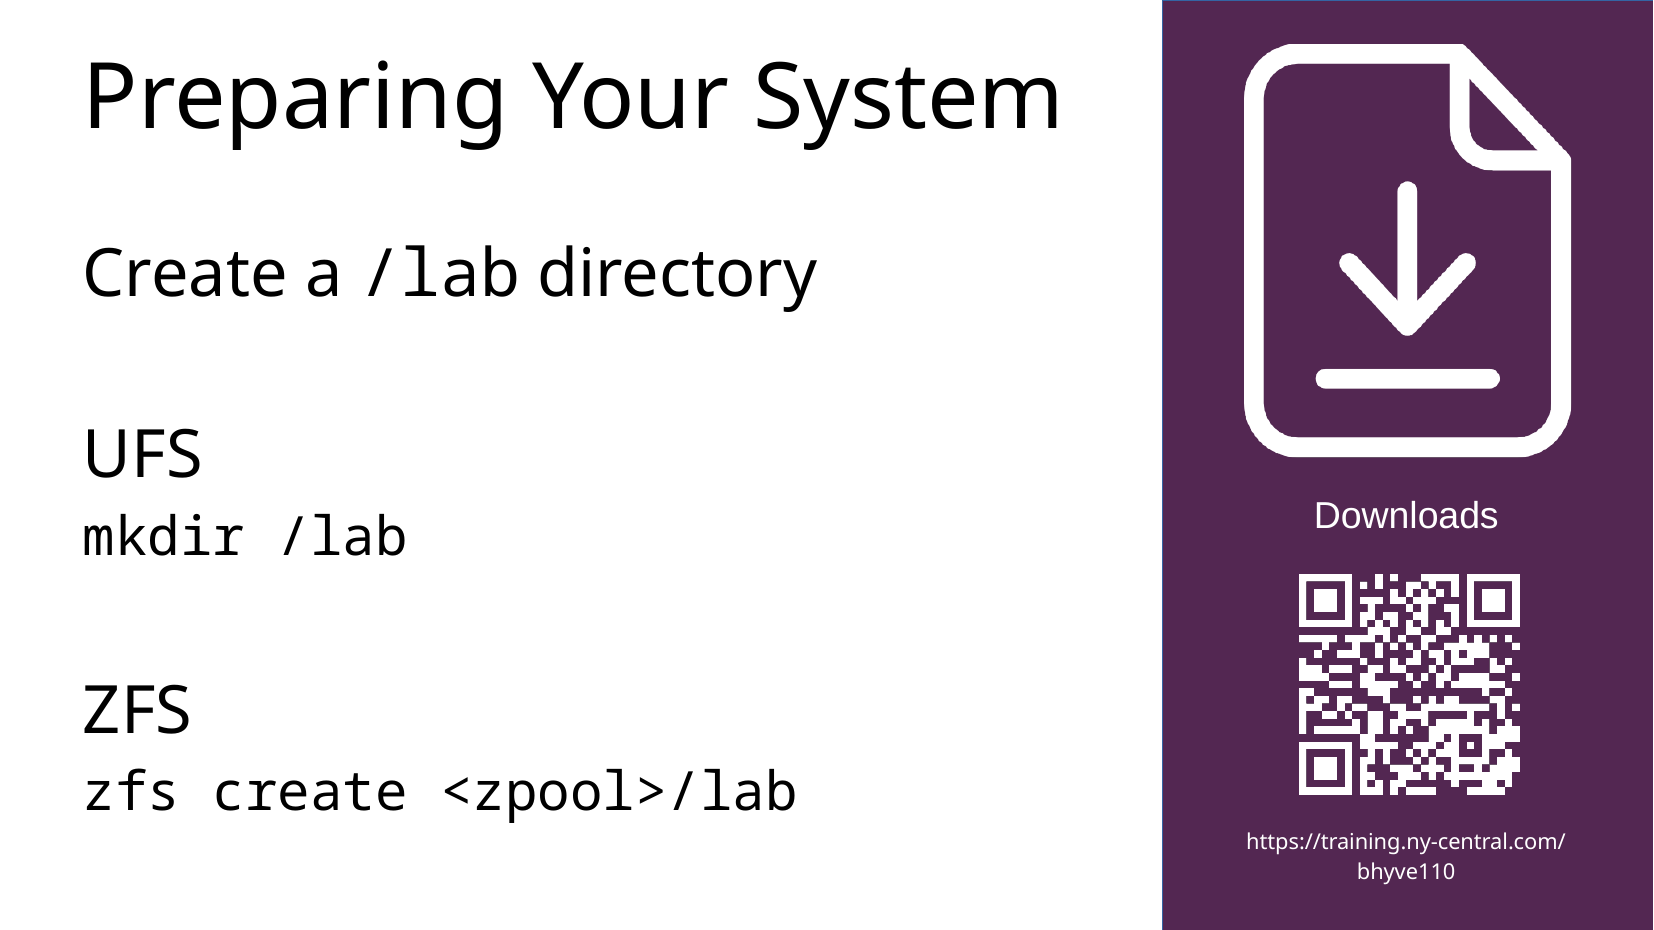

# Preparing Your System
Create a /lab directory
UFS
mkdir /lab
ZFS
zfs create <zpool>/lab
Downloads
https://training.ny-central.com/bhyve110